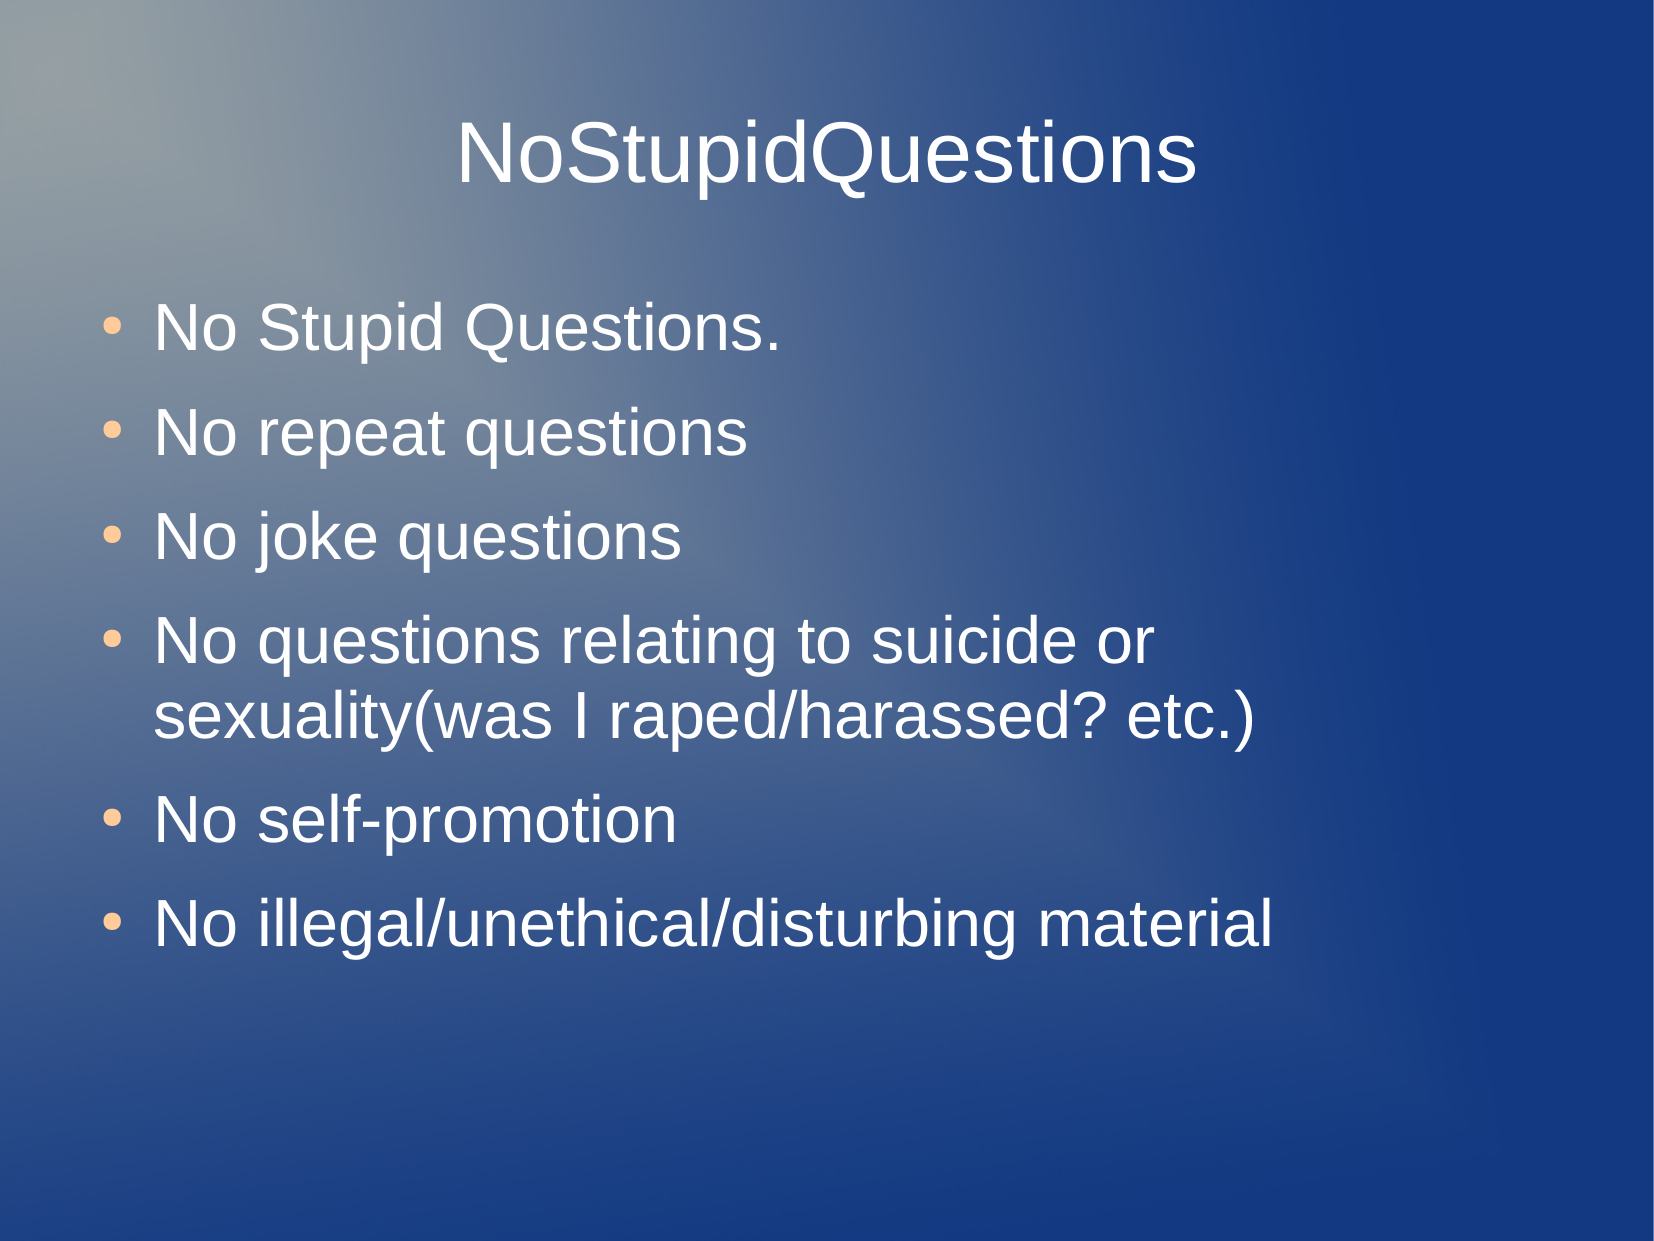

# NoStupidQuestions
No Stupid Questions.
No repeat questions
No joke questions
No questions relating to suicide or sexuality(was I raped/harassed? etc.)
No self-promotion
No illegal/unethical/disturbing material